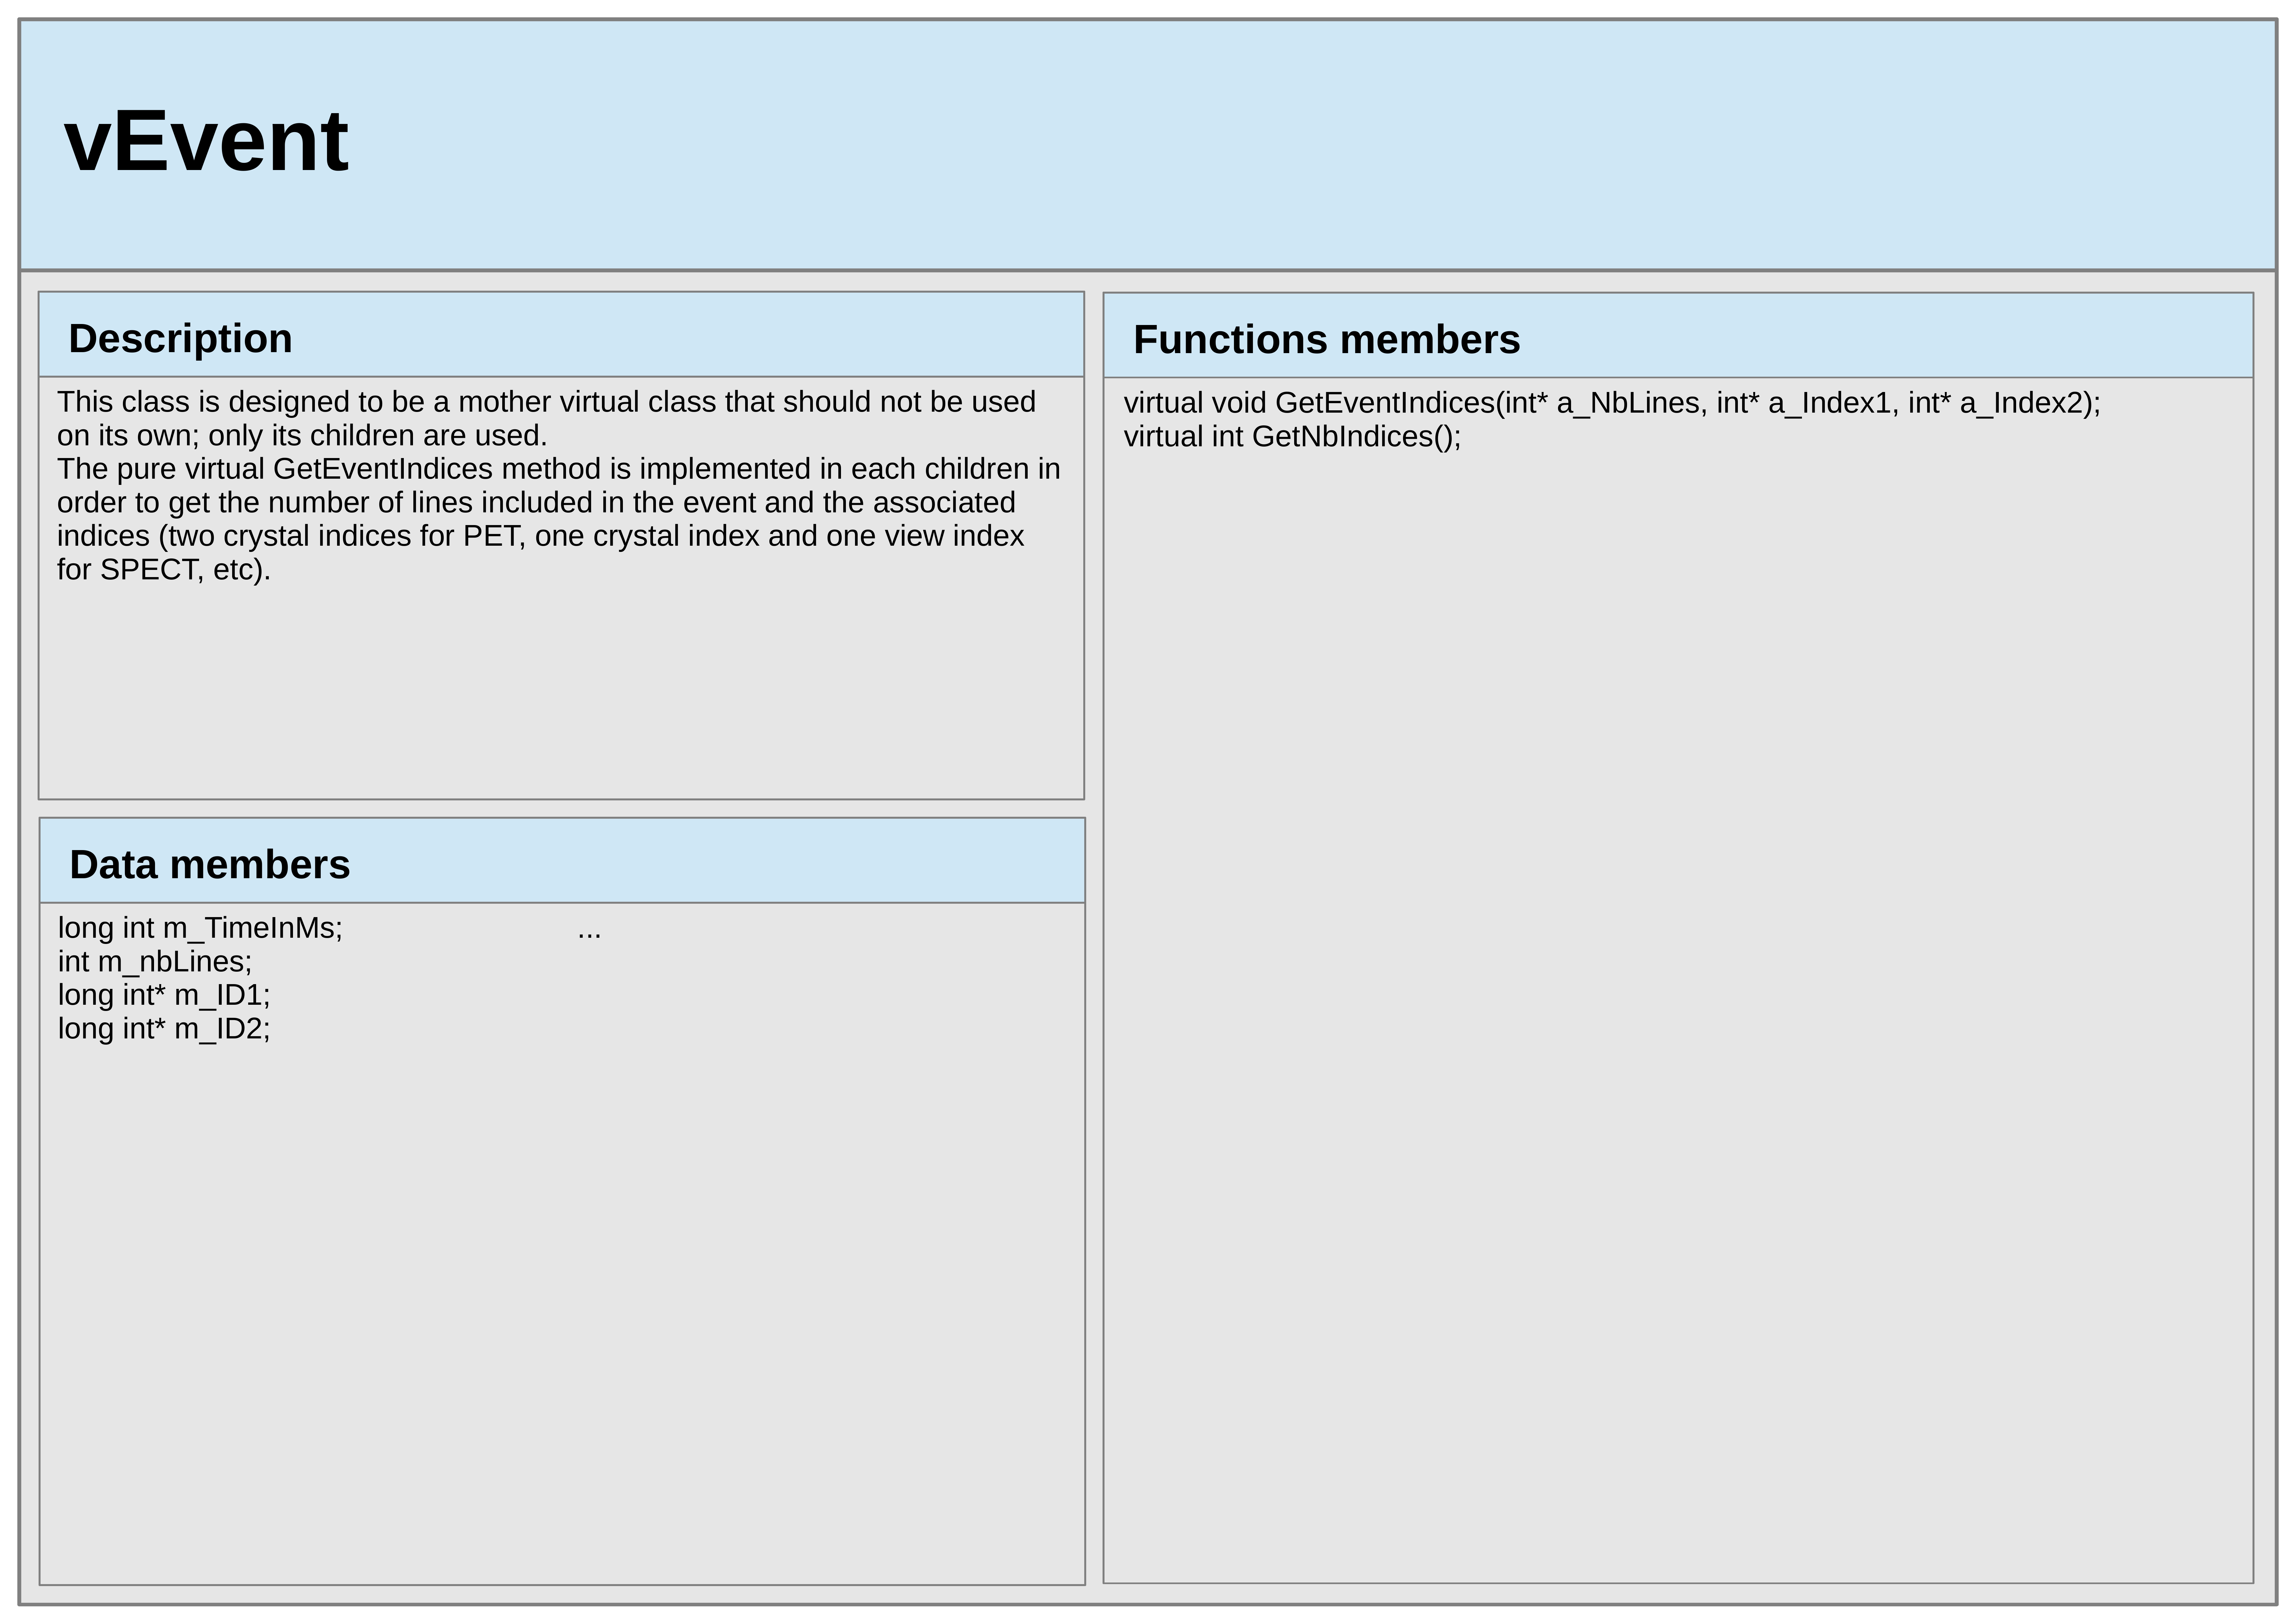

vEvent
Description
Functions members
This class is designed to be a mother virtual class that should not be used on its own; only its children are used.
The pure virtual GetEventIndices method is implemented in each children in order to get the number of lines included in the event and the associated indices (two crystal indices for PET, one crystal index and one view index for SPECT, etc).
virtual void GetEventIndices(int* a_NbLines, int* a_Index1, int* a_Index2);
virtual int GetNbIndices();
Data members
long int m_TimeInMs;
int m_nbLines;
long int* m_ID1;
long int* m_ID2;
...